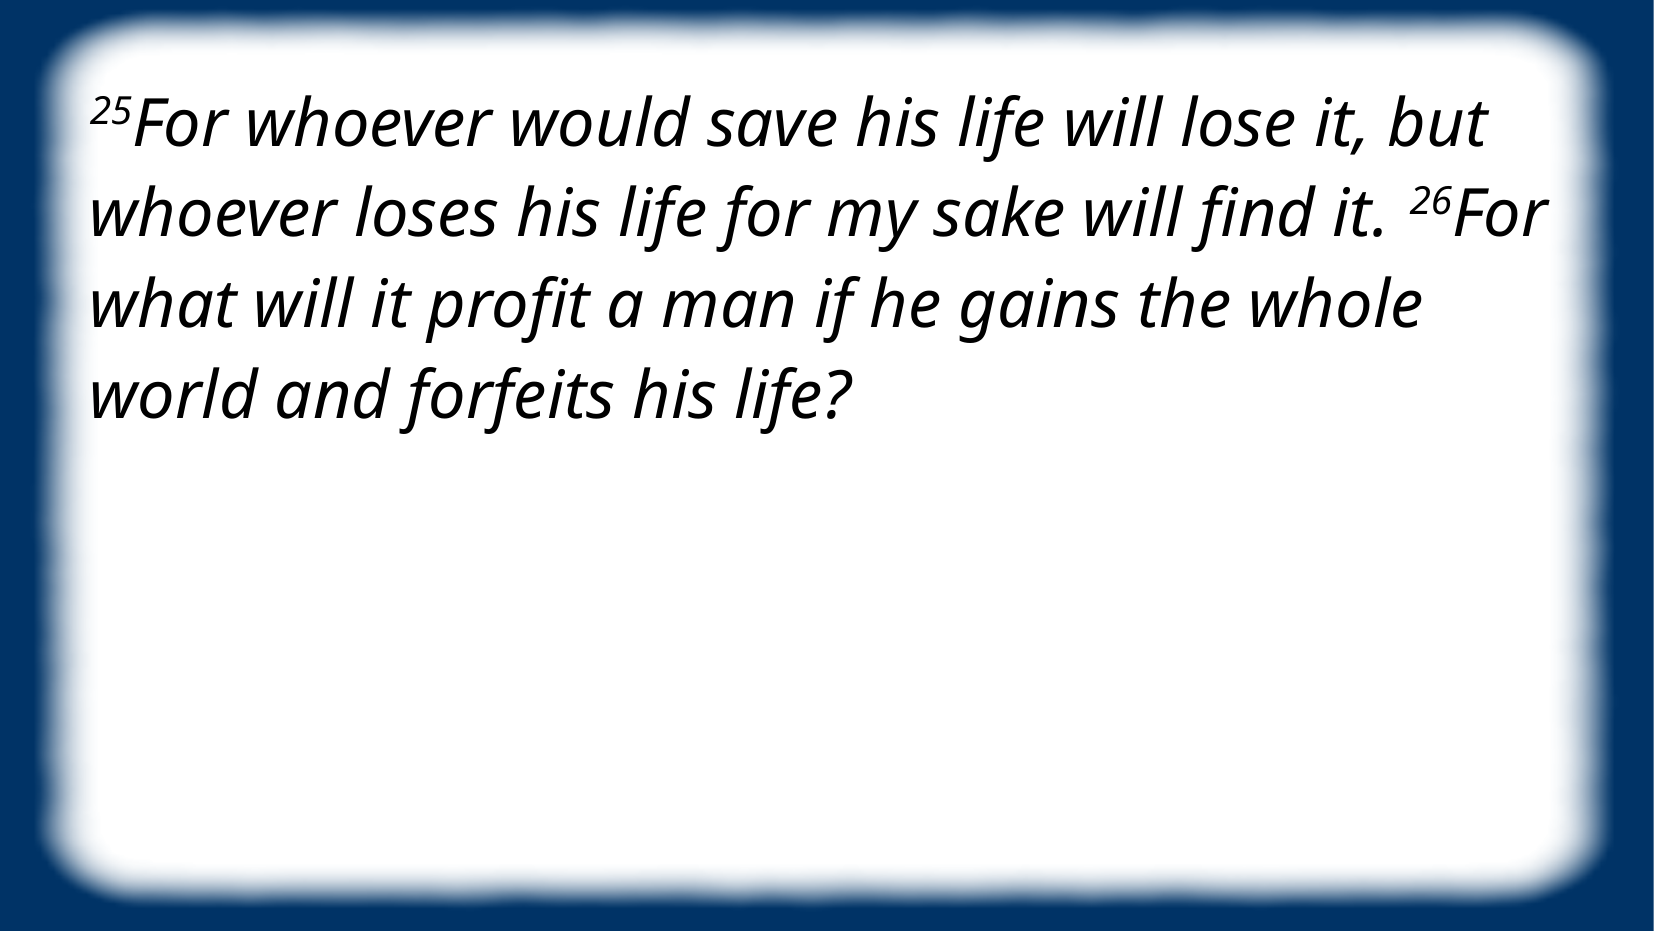

25For whoever would save his life will lose it, but whoever loses his life for my sake will find it. 26For what will it profit a man if he gains the whole world and forfeits his life?